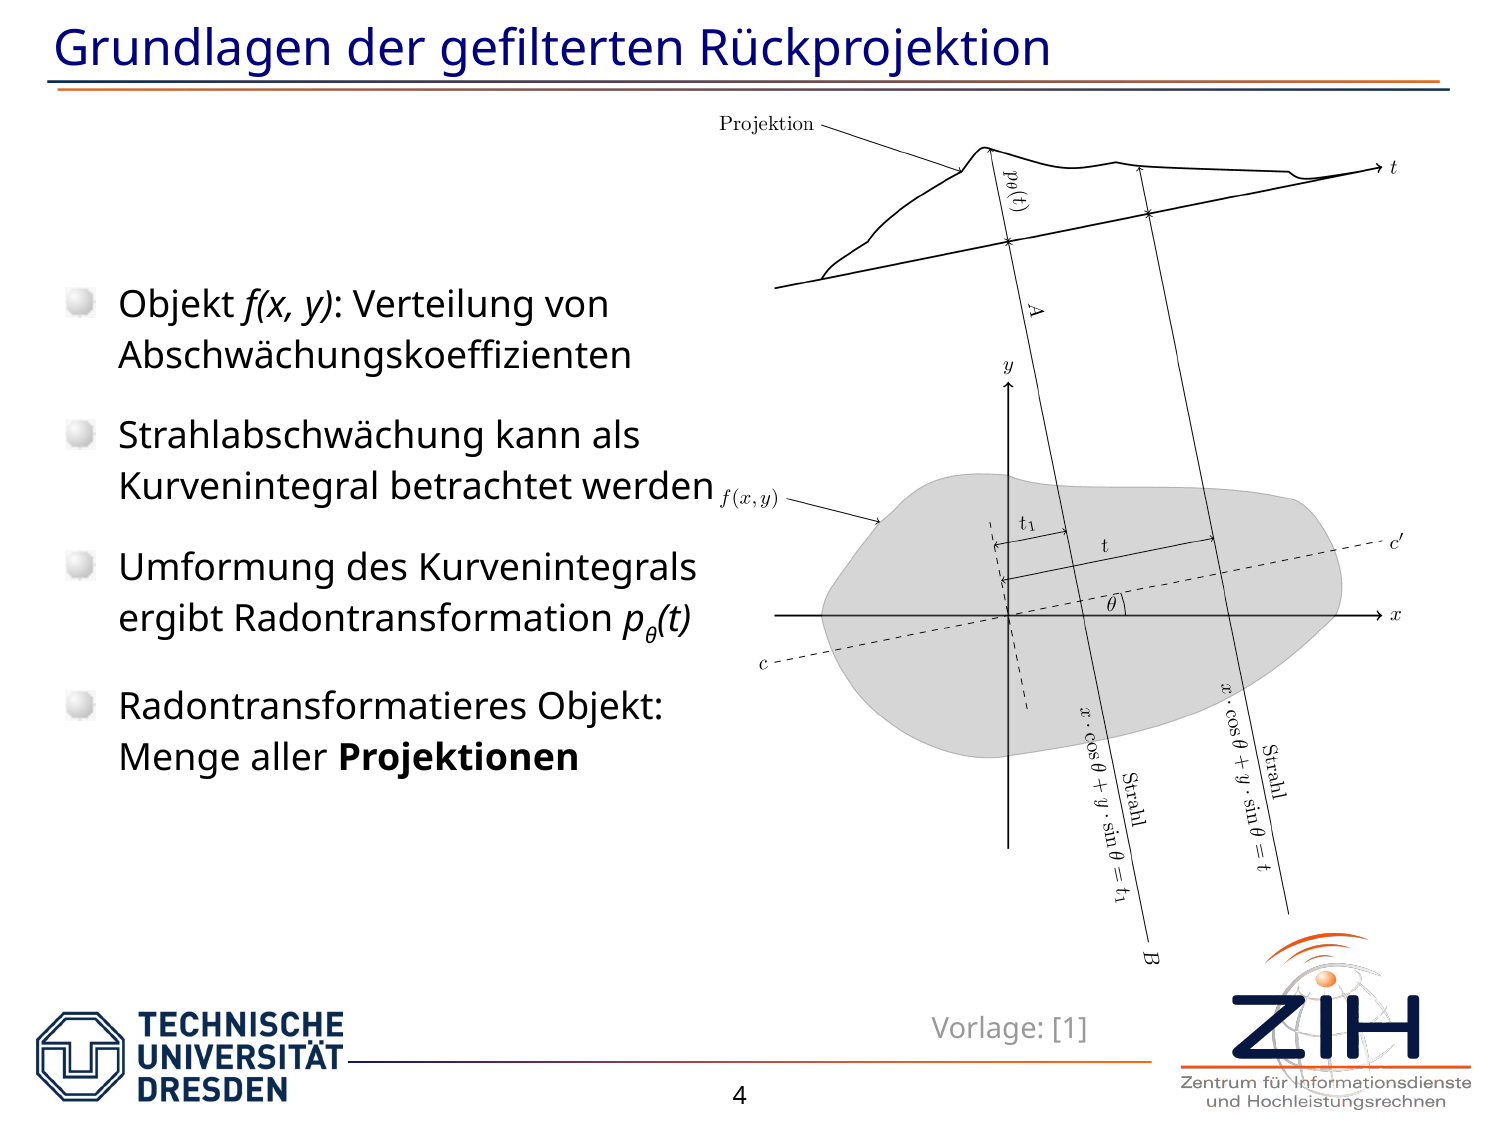

# Grundlagen der gefilterten Rückprojektion
Objekt f(x, y): Verteilung von Abschwächungskoeffizienten
Strahlabschwächung kann als Kurvenintegral betrachtet werden
Umformung des Kurvenintegrals ergibt Radontransformation pθ(t)
Radontransformatieres Objekt: Menge aller Projektionen
Vorlage: [1]
4